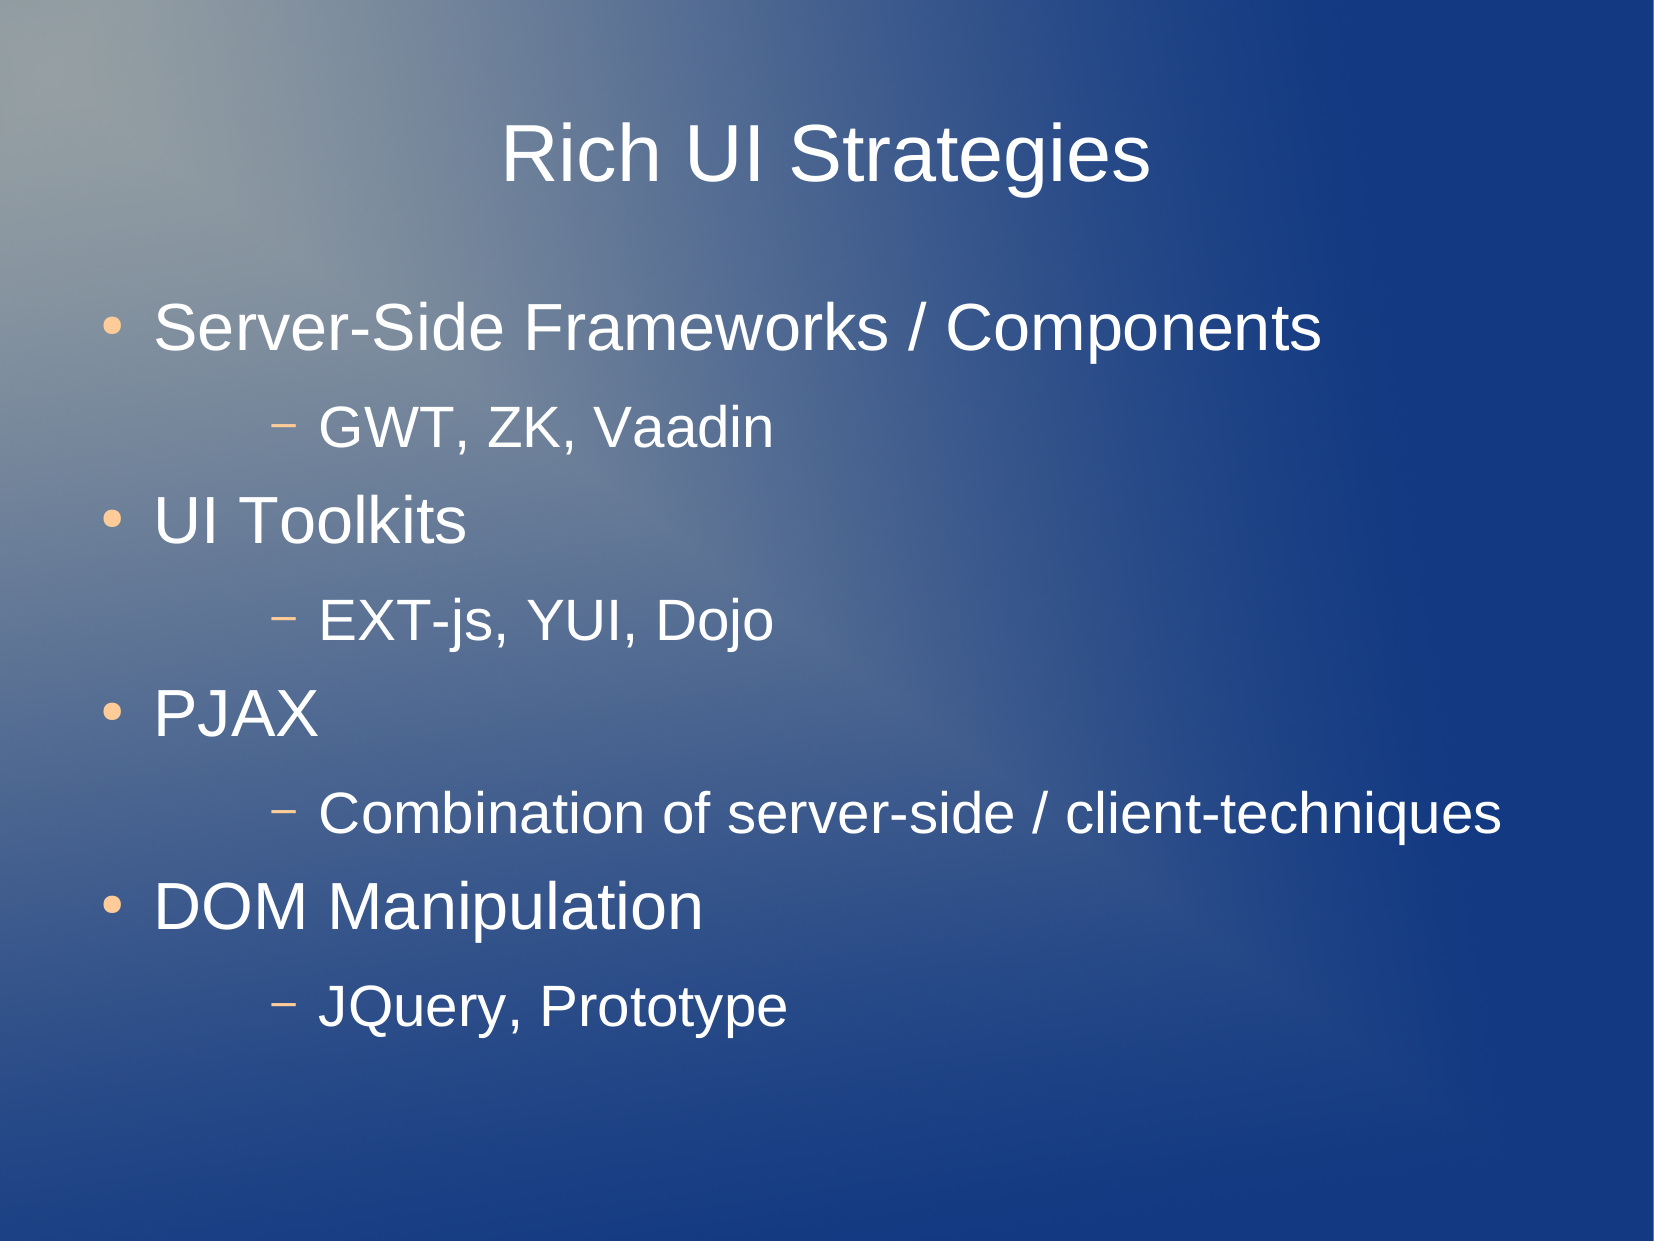

# Rich UI Strategies
Server-Side Frameworks / Components
GWT, ZK, Vaadin
UI Toolkits
EXT-js, YUI, Dojo
PJAX
Combination of server-side / client-techniques
DOM Manipulation
JQuery, Prototype